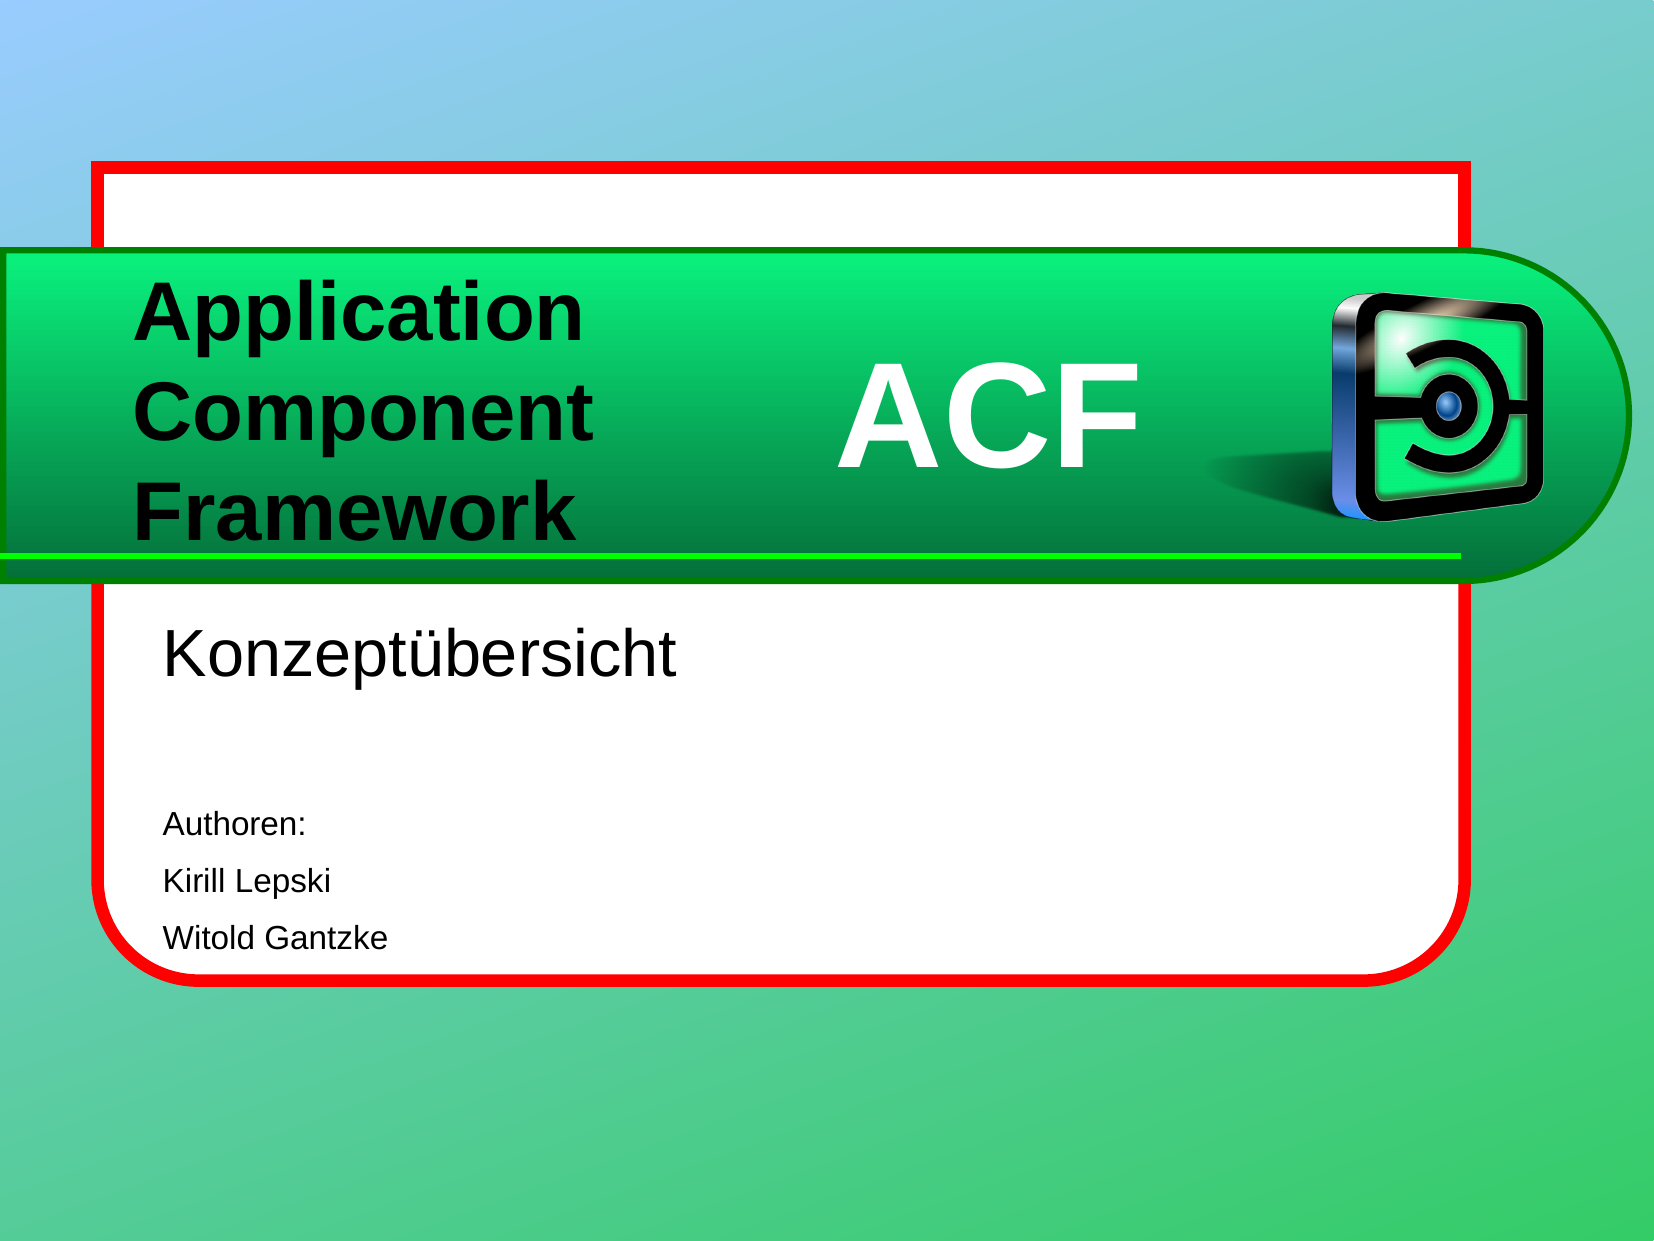

# Application Component Framework
ACF
Konzeptübersicht
Authoren:
Kirill Lepski
Witold Gantzke